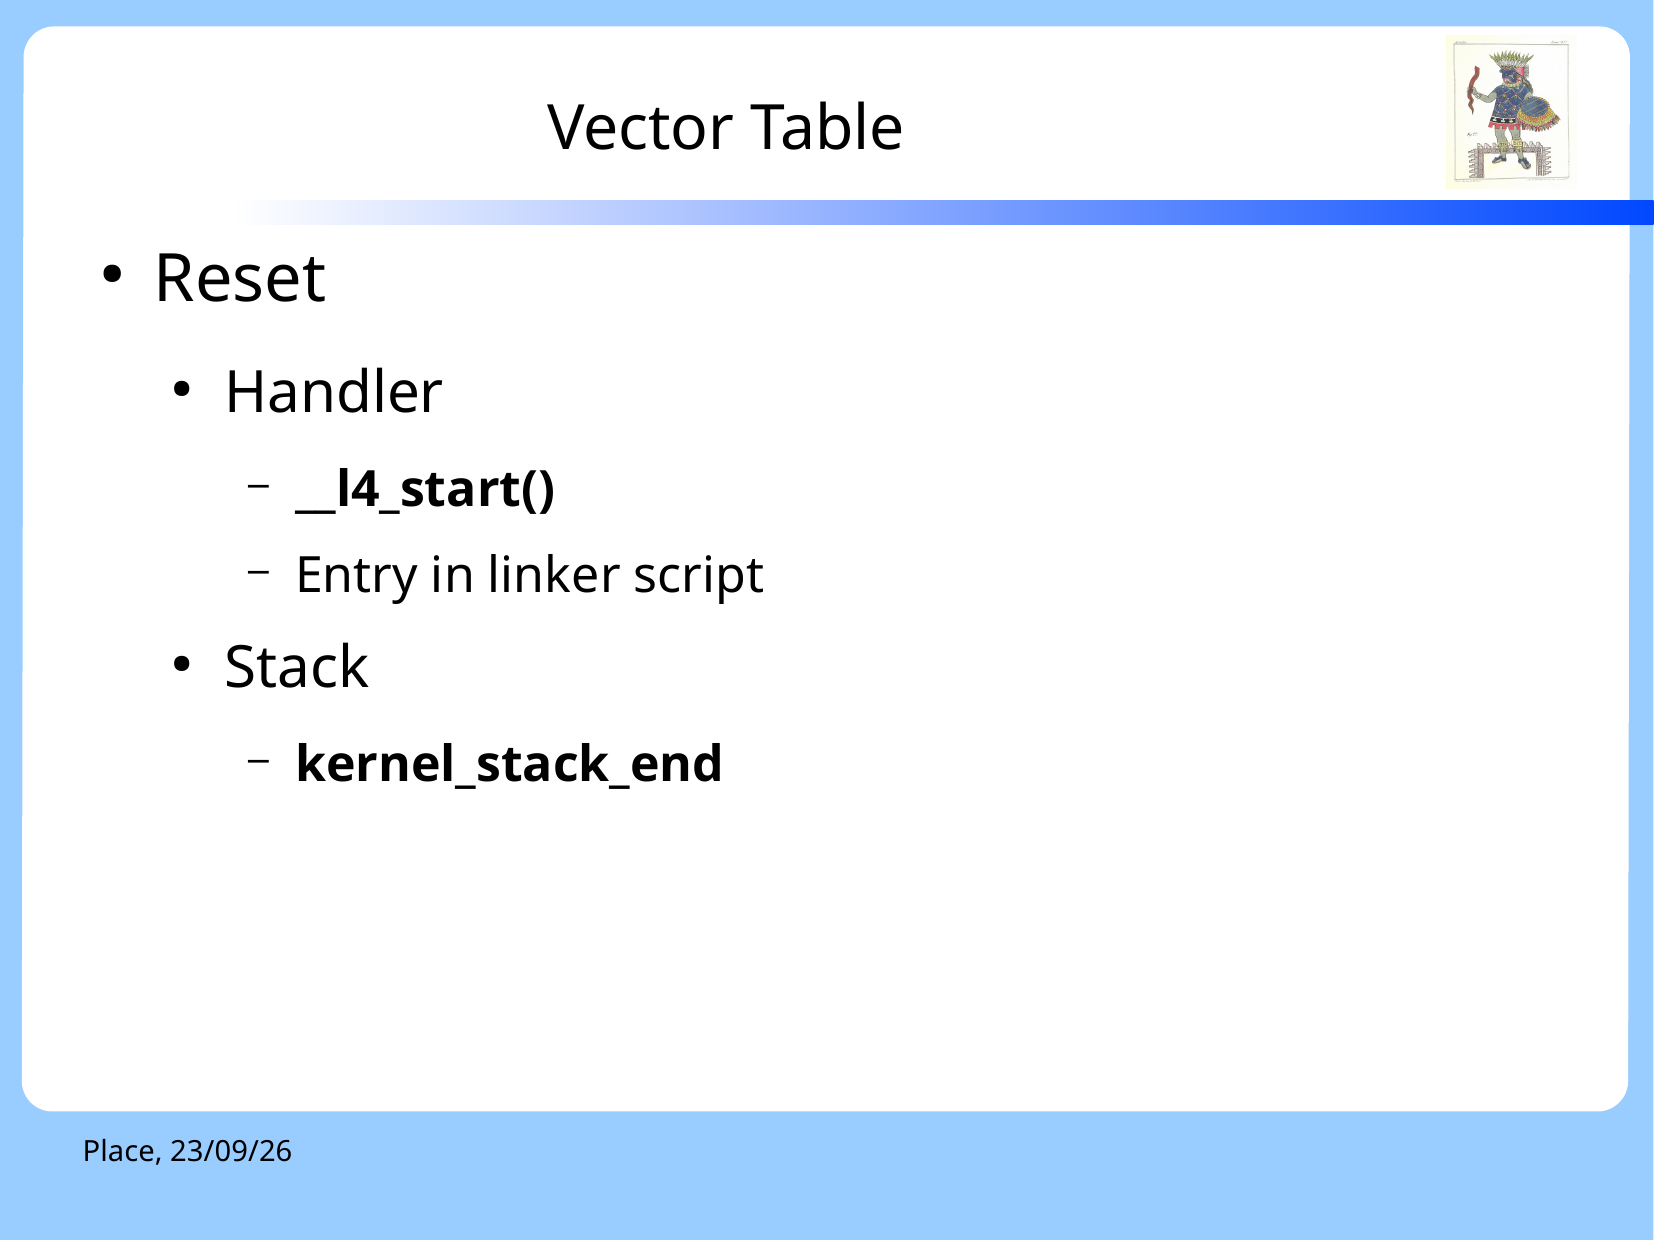

# Vector Table
Reset
Handler
__l4_start()
Entry in linker script
Stack
kernel_stack_end